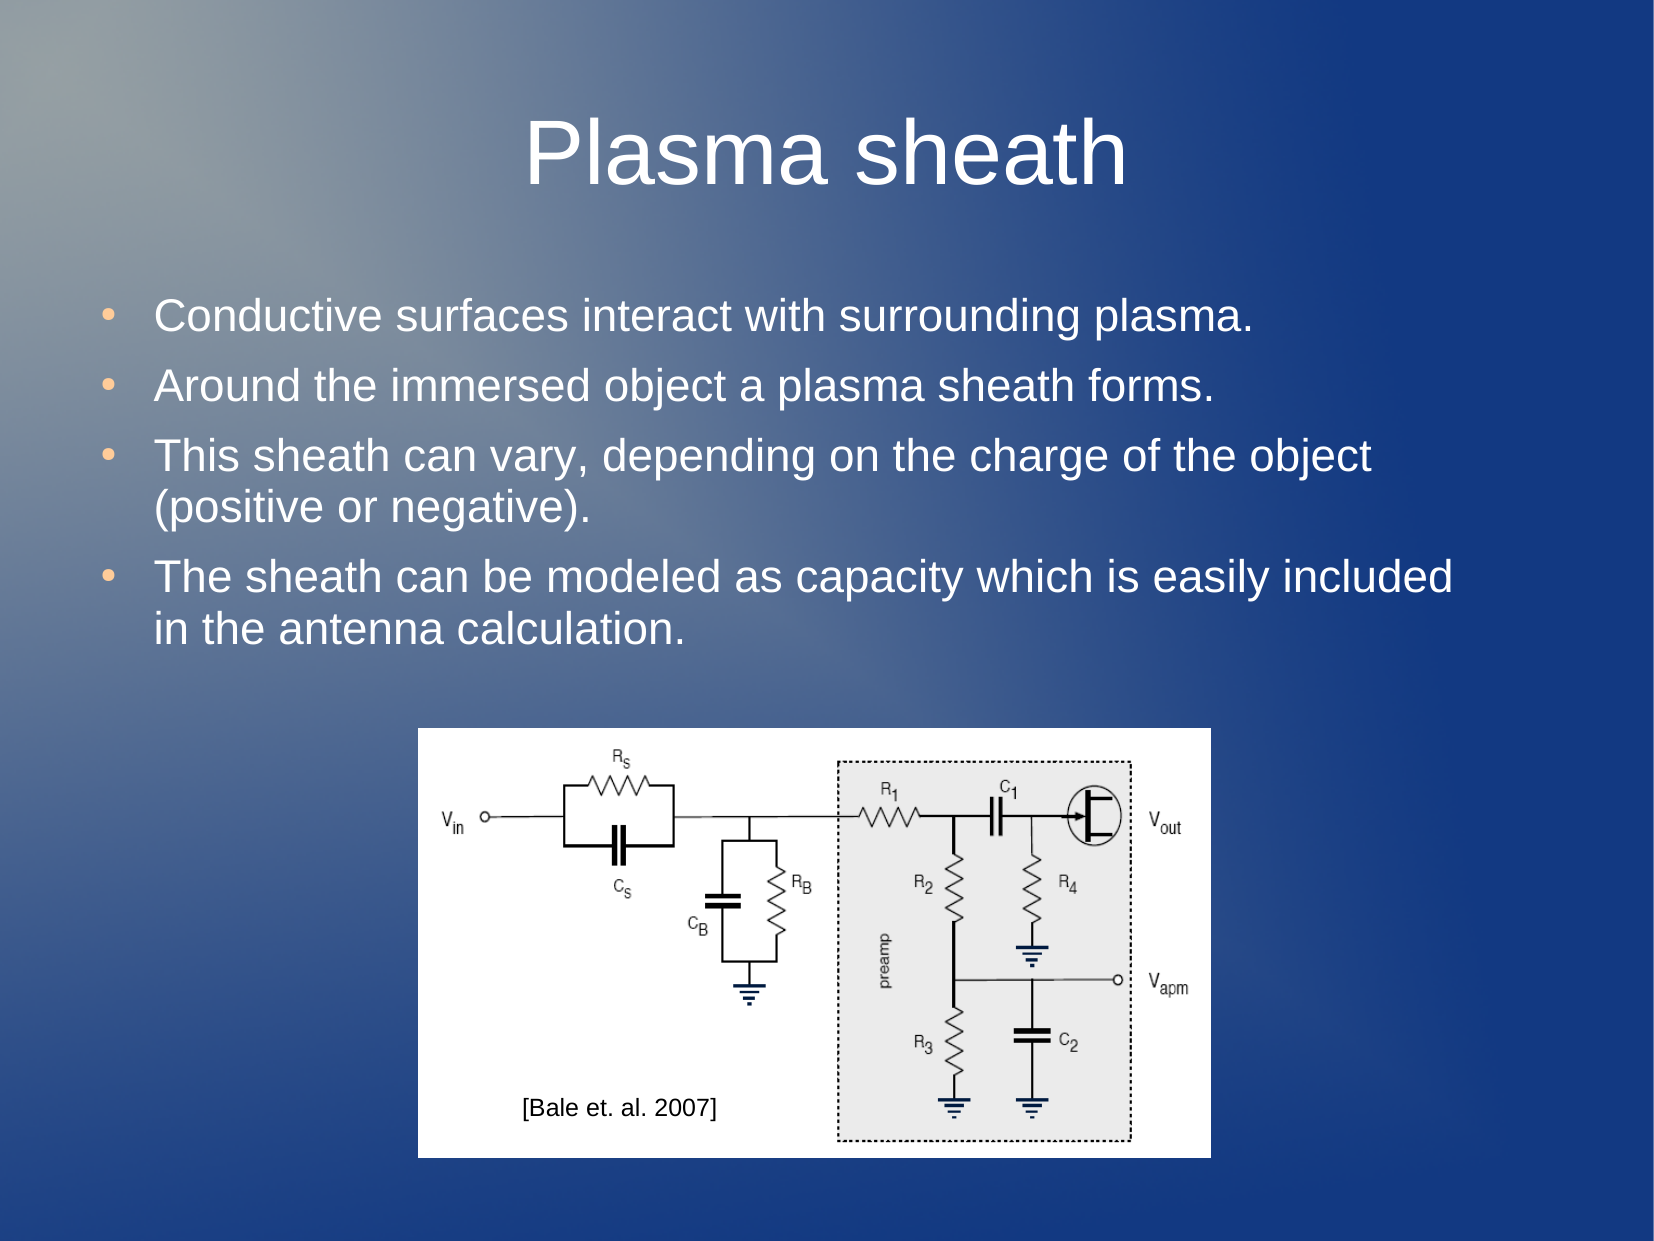

# Plasma sheath
Conductive surfaces interact with surrounding plasma.
Around the immersed object a plasma sheath forms.
This sheath can vary, depending on the charge of the object (positive or negative).
The sheath can be modeled as capacity which is easily included in the antenna calculation.
[Bale et. al. 2007]